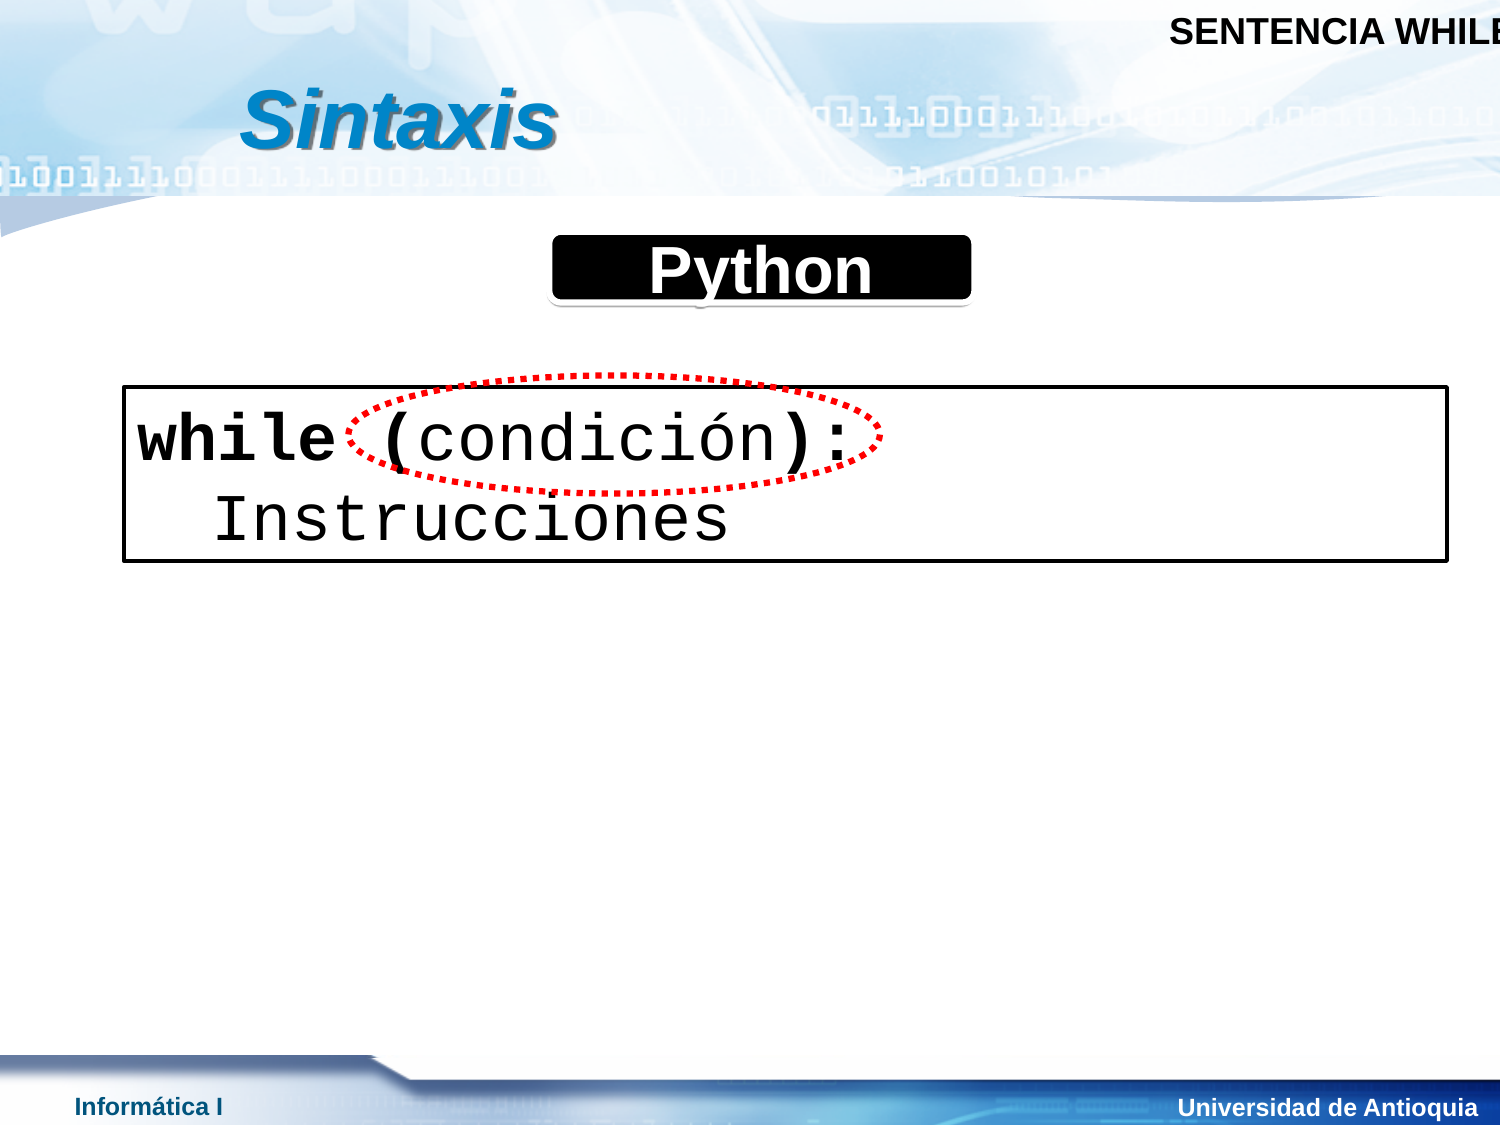

SENTENCIA WHILE
# Sintaxis
Python
while (condición):
	Instrucciones